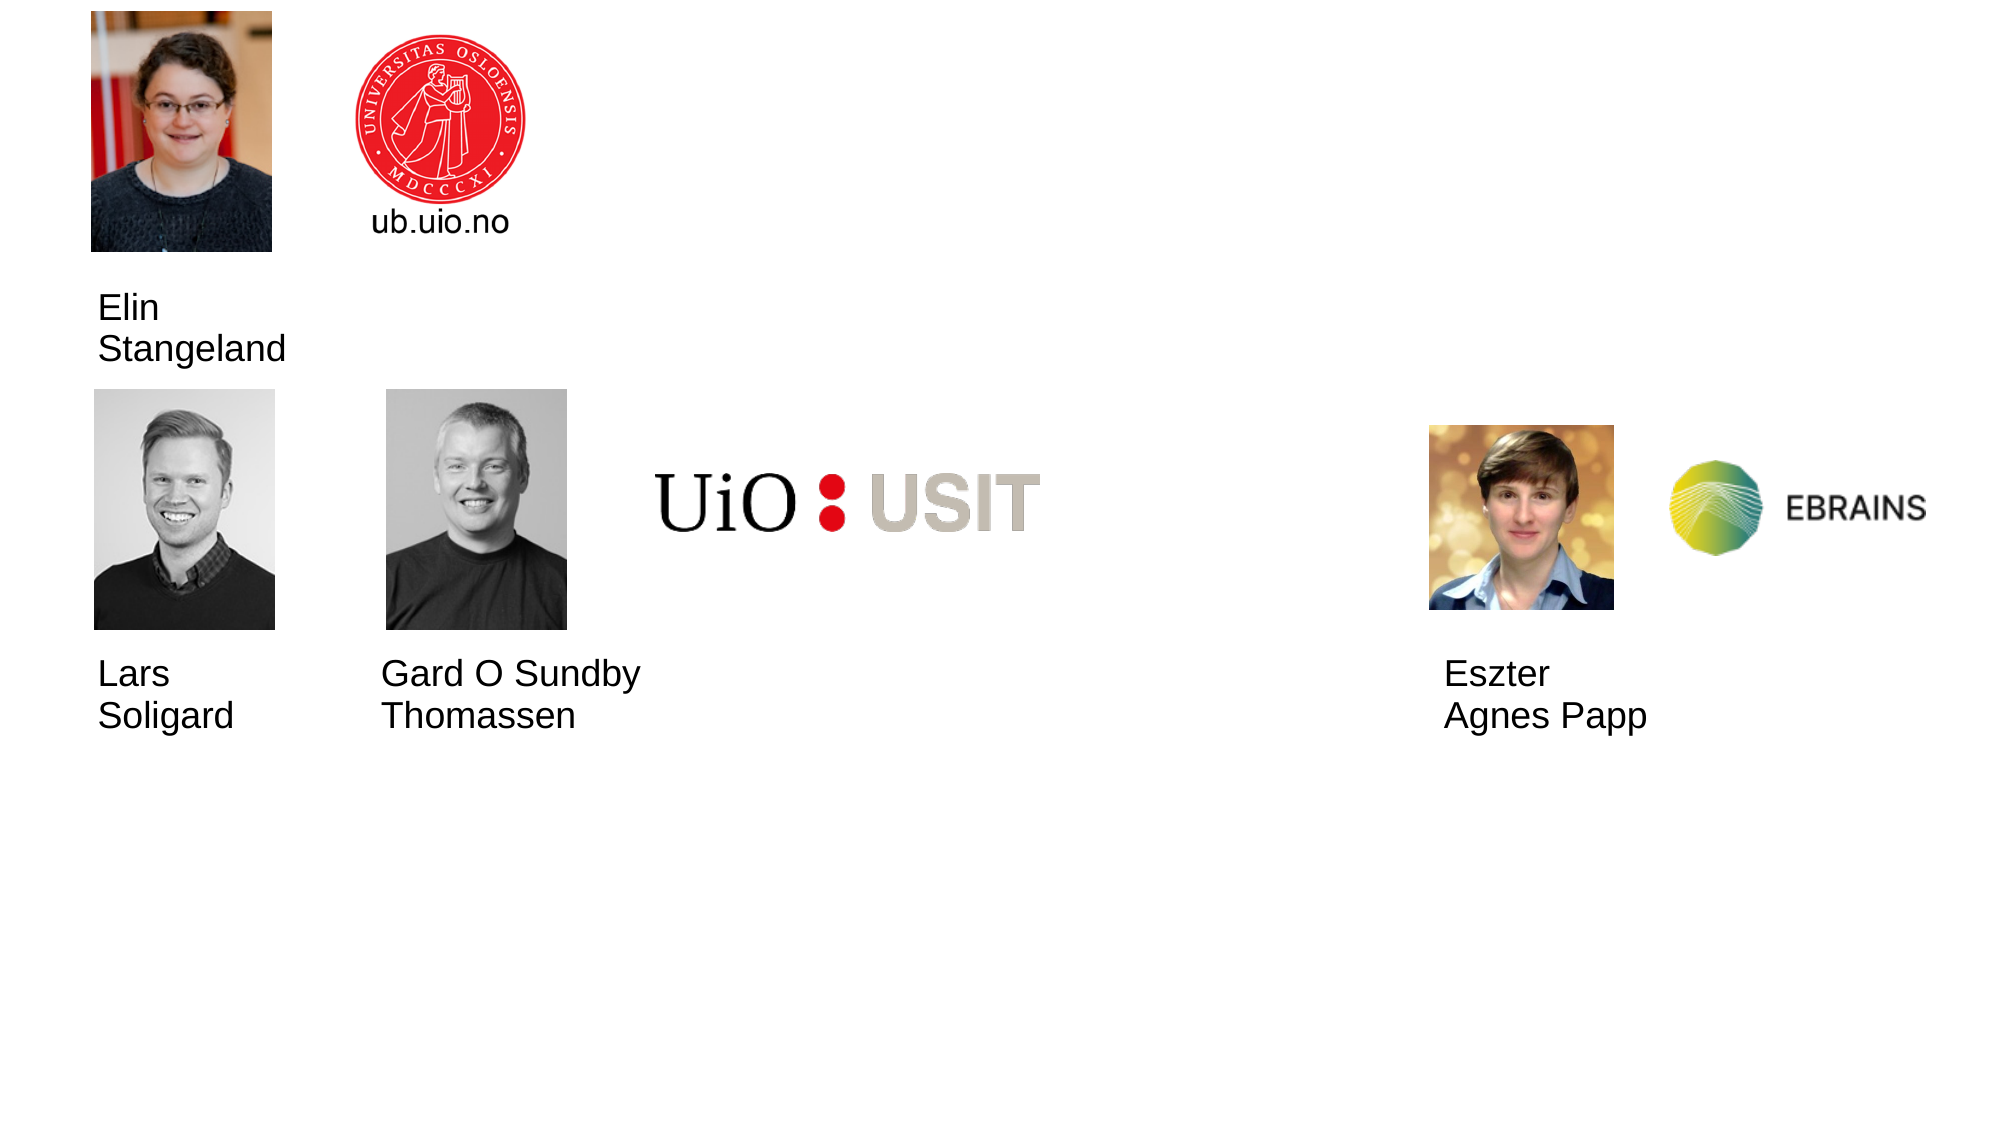

Elin Stangeland
Lars Soligard
Gard O Sundby Thomassen
Eszter Agnes Papp